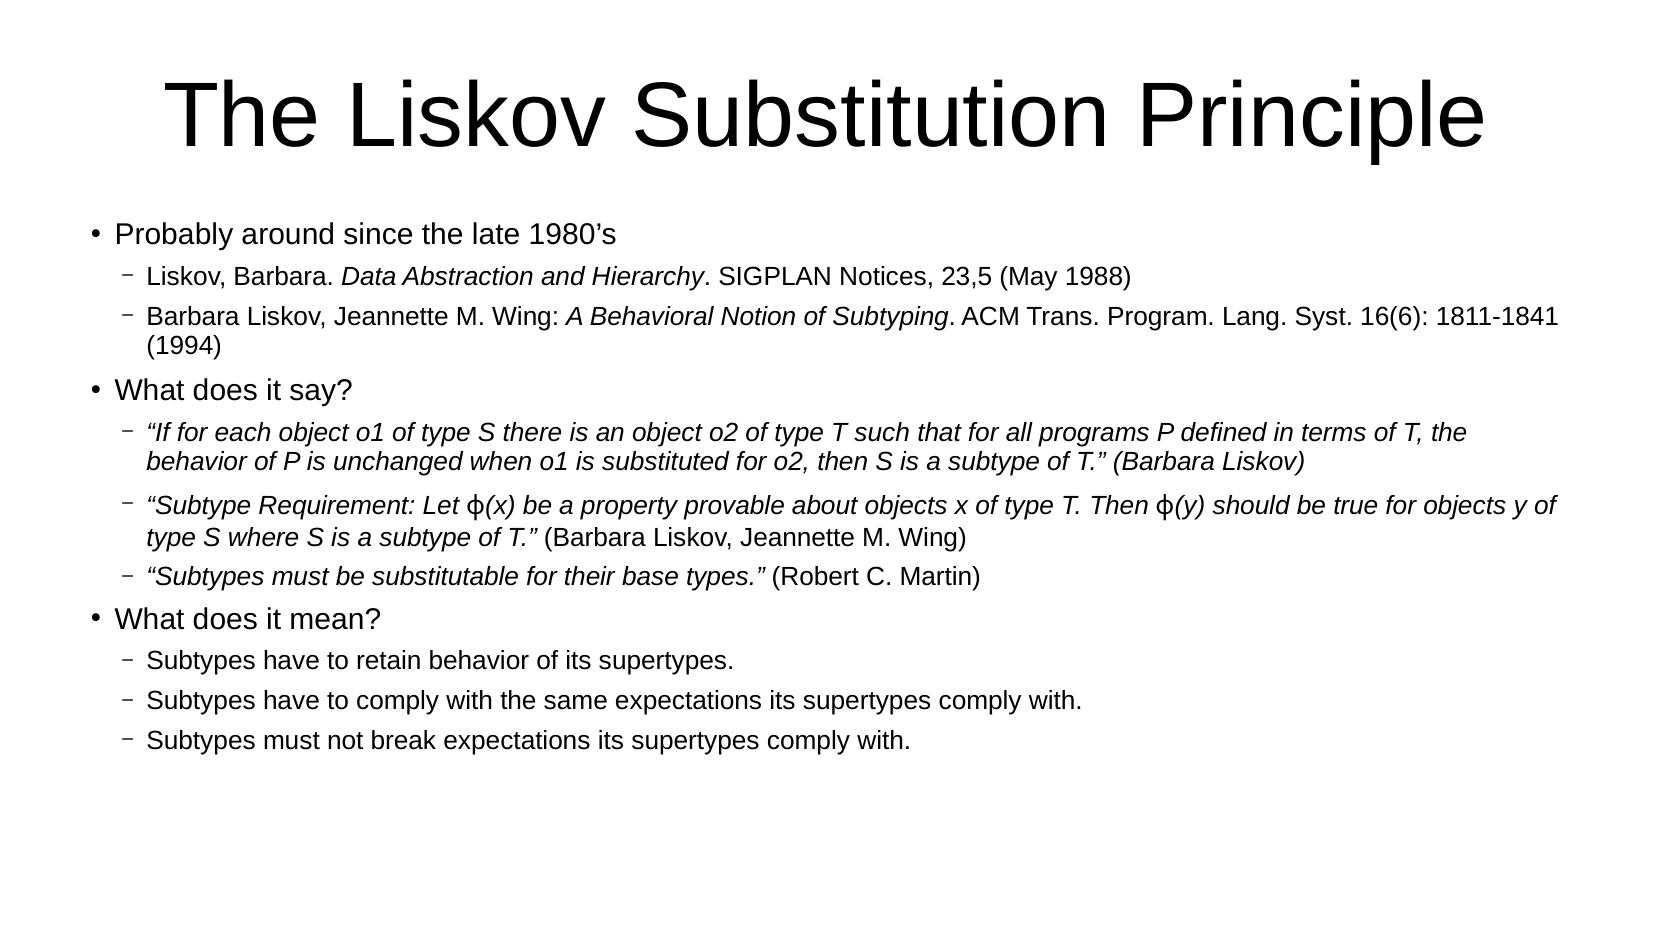

# The Liskov Substitution Principle
Probably around since the late 1980’s
Liskov, Barbara. Data Abstraction and Hierarchy. SIGPLAN Notices, 23,5 (May 1988)
Barbara Liskov, Jeannette M. Wing: A Behavioral Notion of Subtyping. ACM Trans. Program. Lang. Syst. 16(6): 1811-1841 (1994)
What does it say?
“If for each object o1 of type S there is an object o2 of type T such that for all programs P defined in terms of T, the behavior of P is unchanged when o1 is substituted for o2, then S is a subtype of T.” (Barbara Liskov)
“Subtype Requirement: Let ϕ(x) be a property provable about objects x of type T. Then ϕ(y) should be true for objects y of type S where S is a subtype of T.” (Barbara Liskov, Jeannette M. Wing)
“Subtypes must be substitutable for their base types.” (Robert C. Martin)
What does it mean?
Subtypes have to retain behavior of its supertypes.
Subtypes have to comply with the same expectations its supertypes comply with.
Subtypes must not break expectations its supertypes comply with.